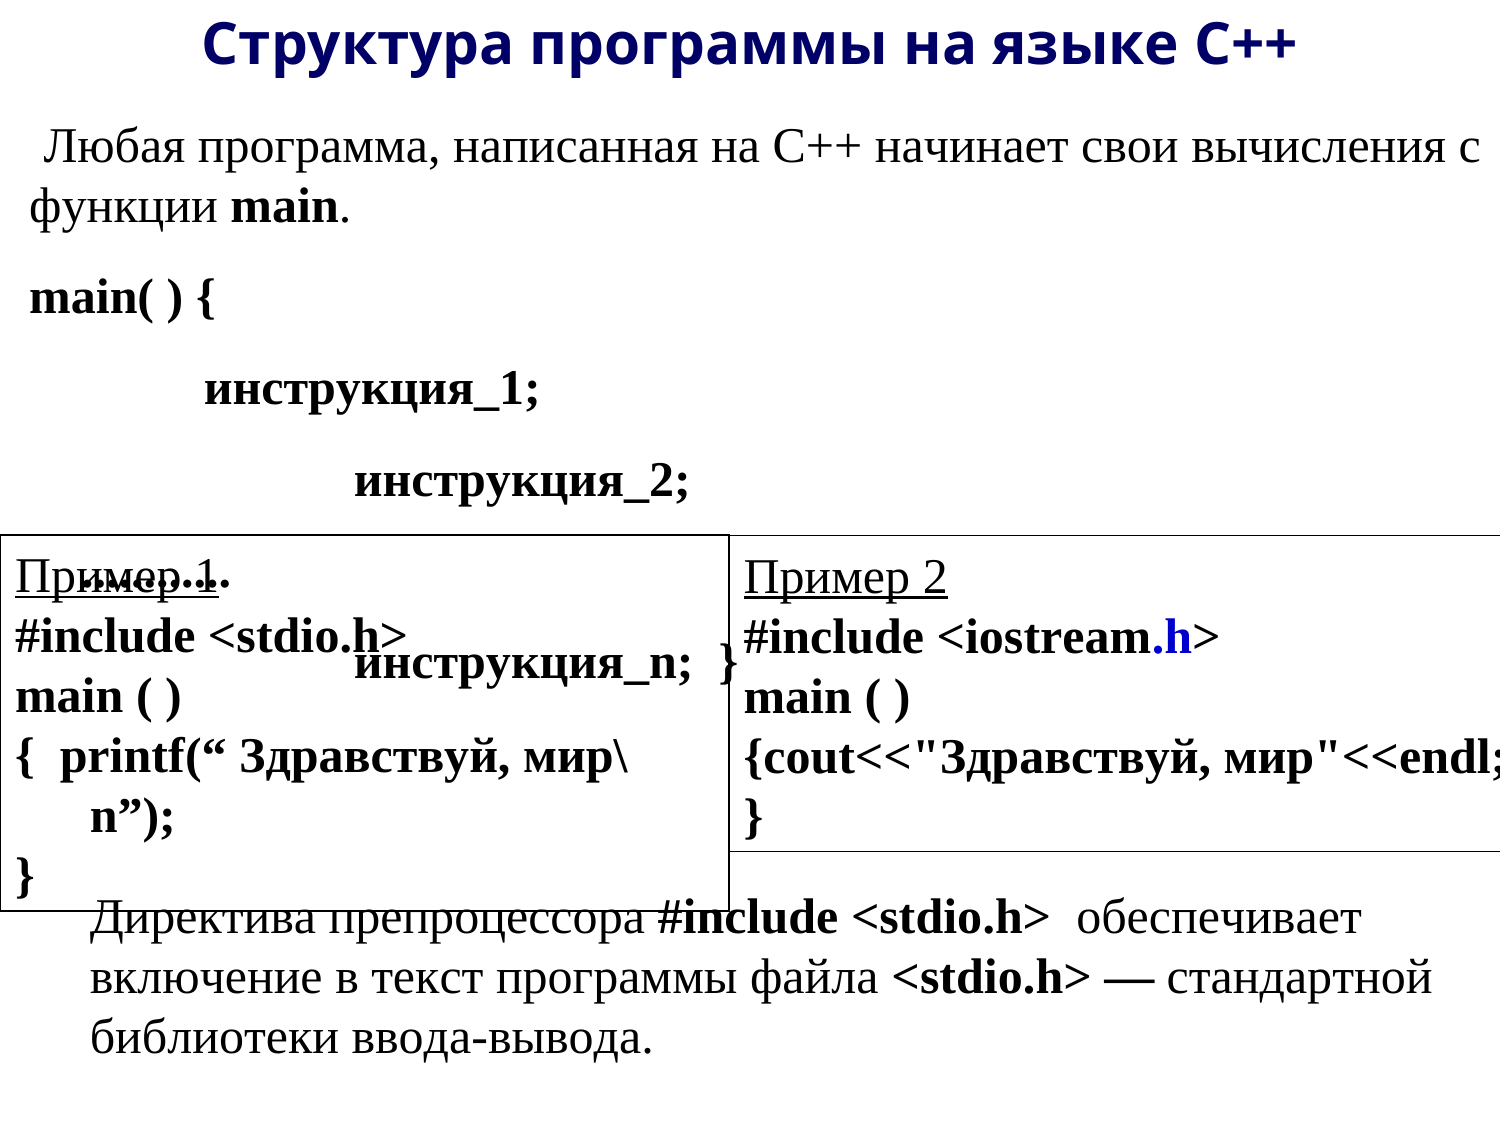

Структура программы на языке С++
		Любая программа, написанная на С++ начинает свои вычисления с функции main.
	main( ) {
 		 инструкция_1;
 		 инструкция_2;
 		 ............
 		 инструкция_n; }
Пример 1
#include <stdio.h>
main ( )
{ printf(“ Здравствуй, мир\n”);
}
Пример 2
#include <iostream.h>
main ( )
{cout<<"Здравствуй, мир"<<endl;
}
	Директива препроцессора #include <stdio.h> обеспечивает
	включение в текст программы файла <stdio.h> — стандартной библиотеки ввода-вывода.